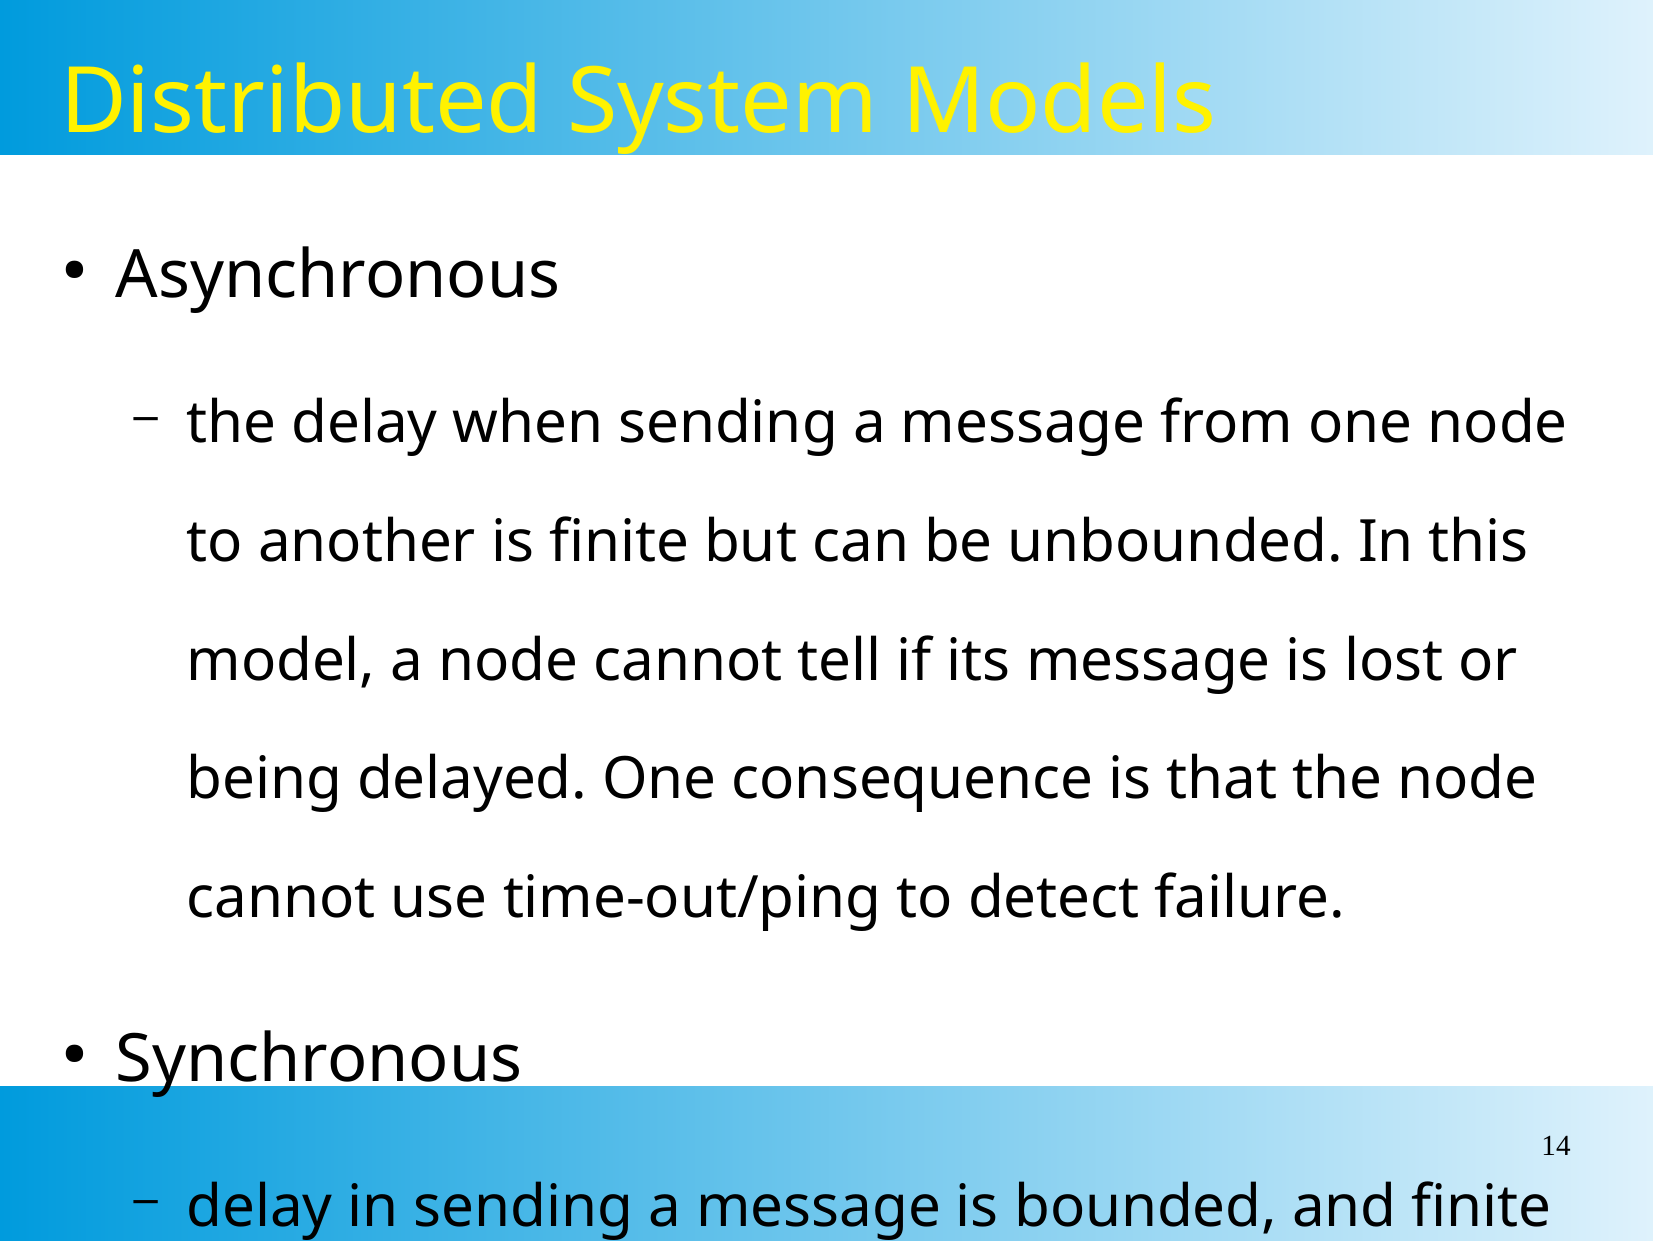

# Distributed System Models
Asynchronous
the delay when sending a message from one node to another is finite but can be unbounded. In this model, a node cannot tell if its message is lost or being delayed. One consequence is that the node cannot use time-out/ping to detect failure.
Synchronous
delay in sending a message is bounded, and finite by extension.
14